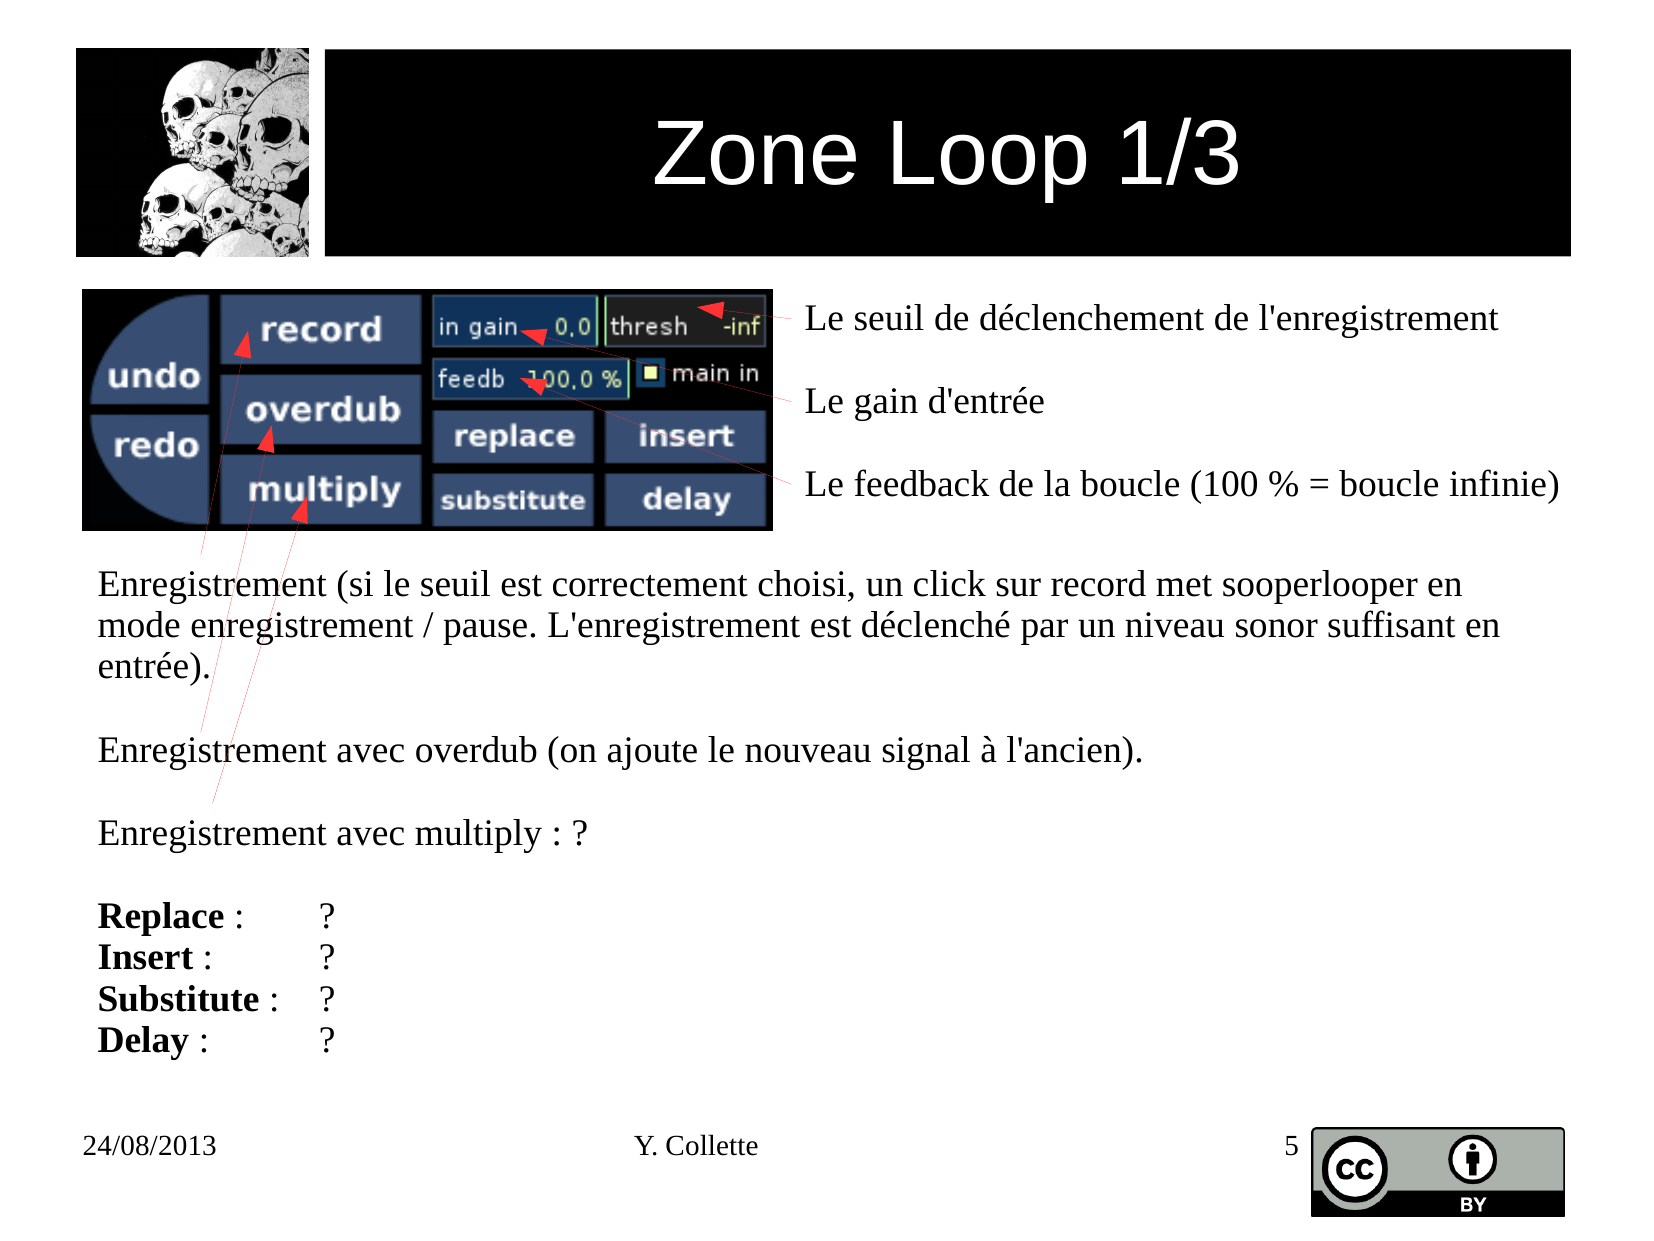

# Zone Loop 1/3
Le seuil de déclenchement de l'enregistrement
Le gain d'entrée
Le feedback de la boucle (100 % = boucle infinie)
Enregistrement (si le seuil est correctement choisi, un click sur record met sooperlooper en mode enregistrement / pause. L'enregistrement est déclenché par un niveau sonor suffisant en entrée).
Enregistrement avec overdub (on ajoute le nouveau signal à l'ancien).
Enregistrement avec multiply : ?
Replace : 	?
Insert : 		?
Substitute : 	?
Delay : 		?
Y. Collette
5